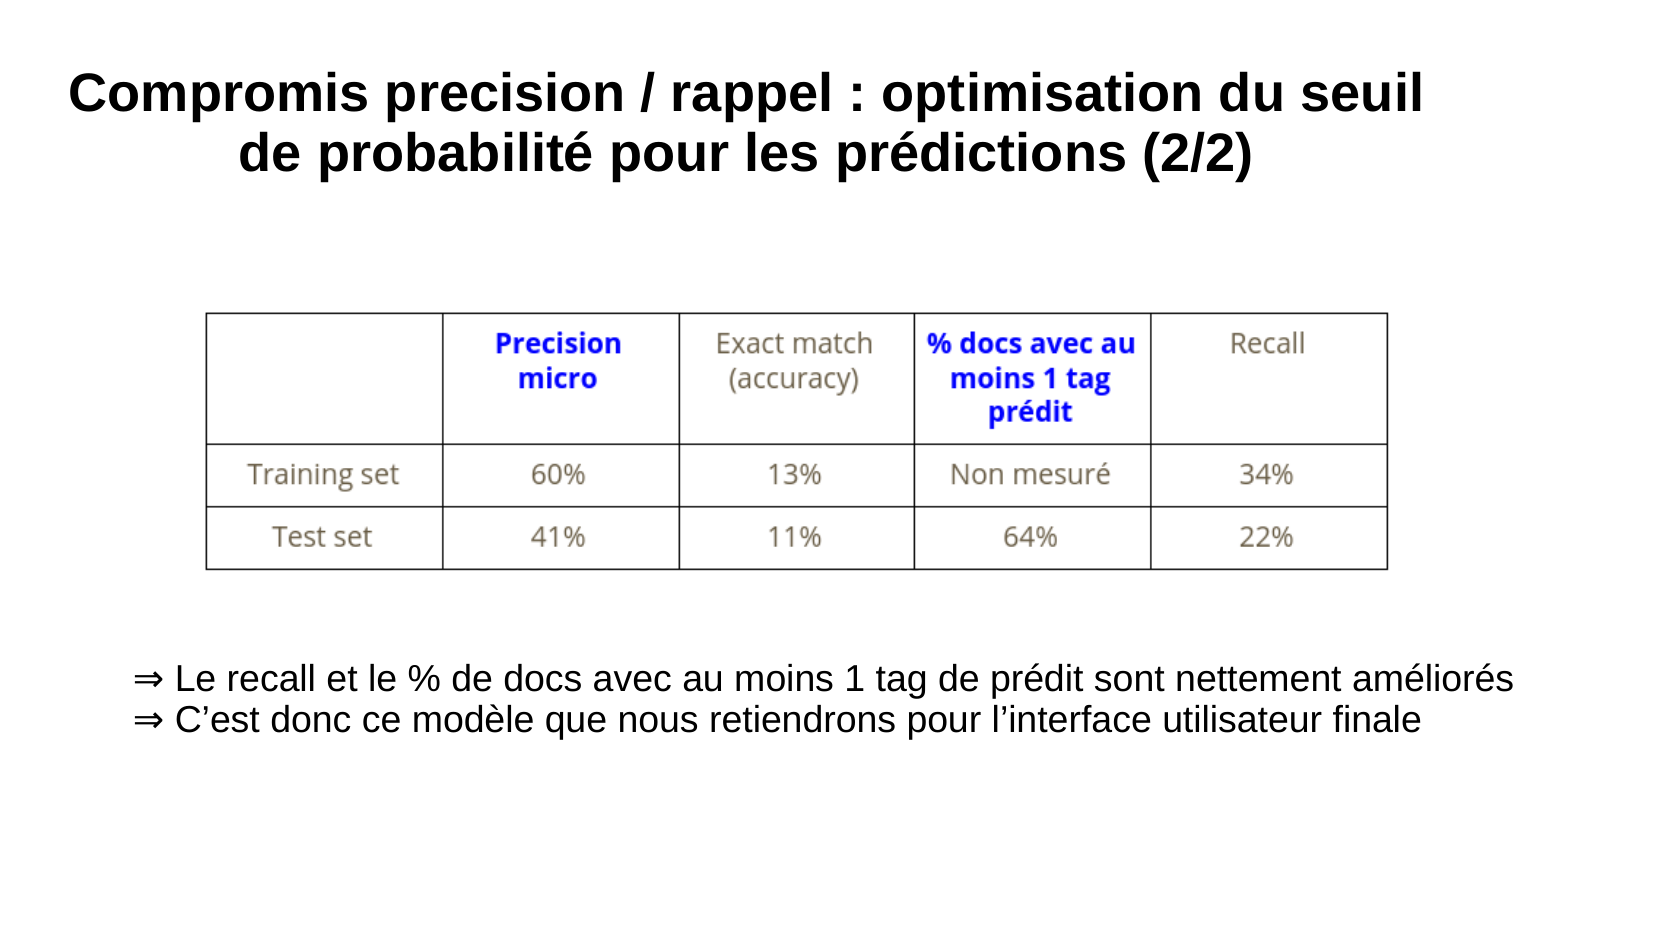

Compromis precision / rappel : optimisation du seuil
de probabilité pour les prédictions (2/2)
⇒ Le recall et le % de docs avec au moins 1 tag de prédit sont nettement améliorés
⇒ C’est donc ce modèle que nous retiendrons pour l’interface utilisateur finale